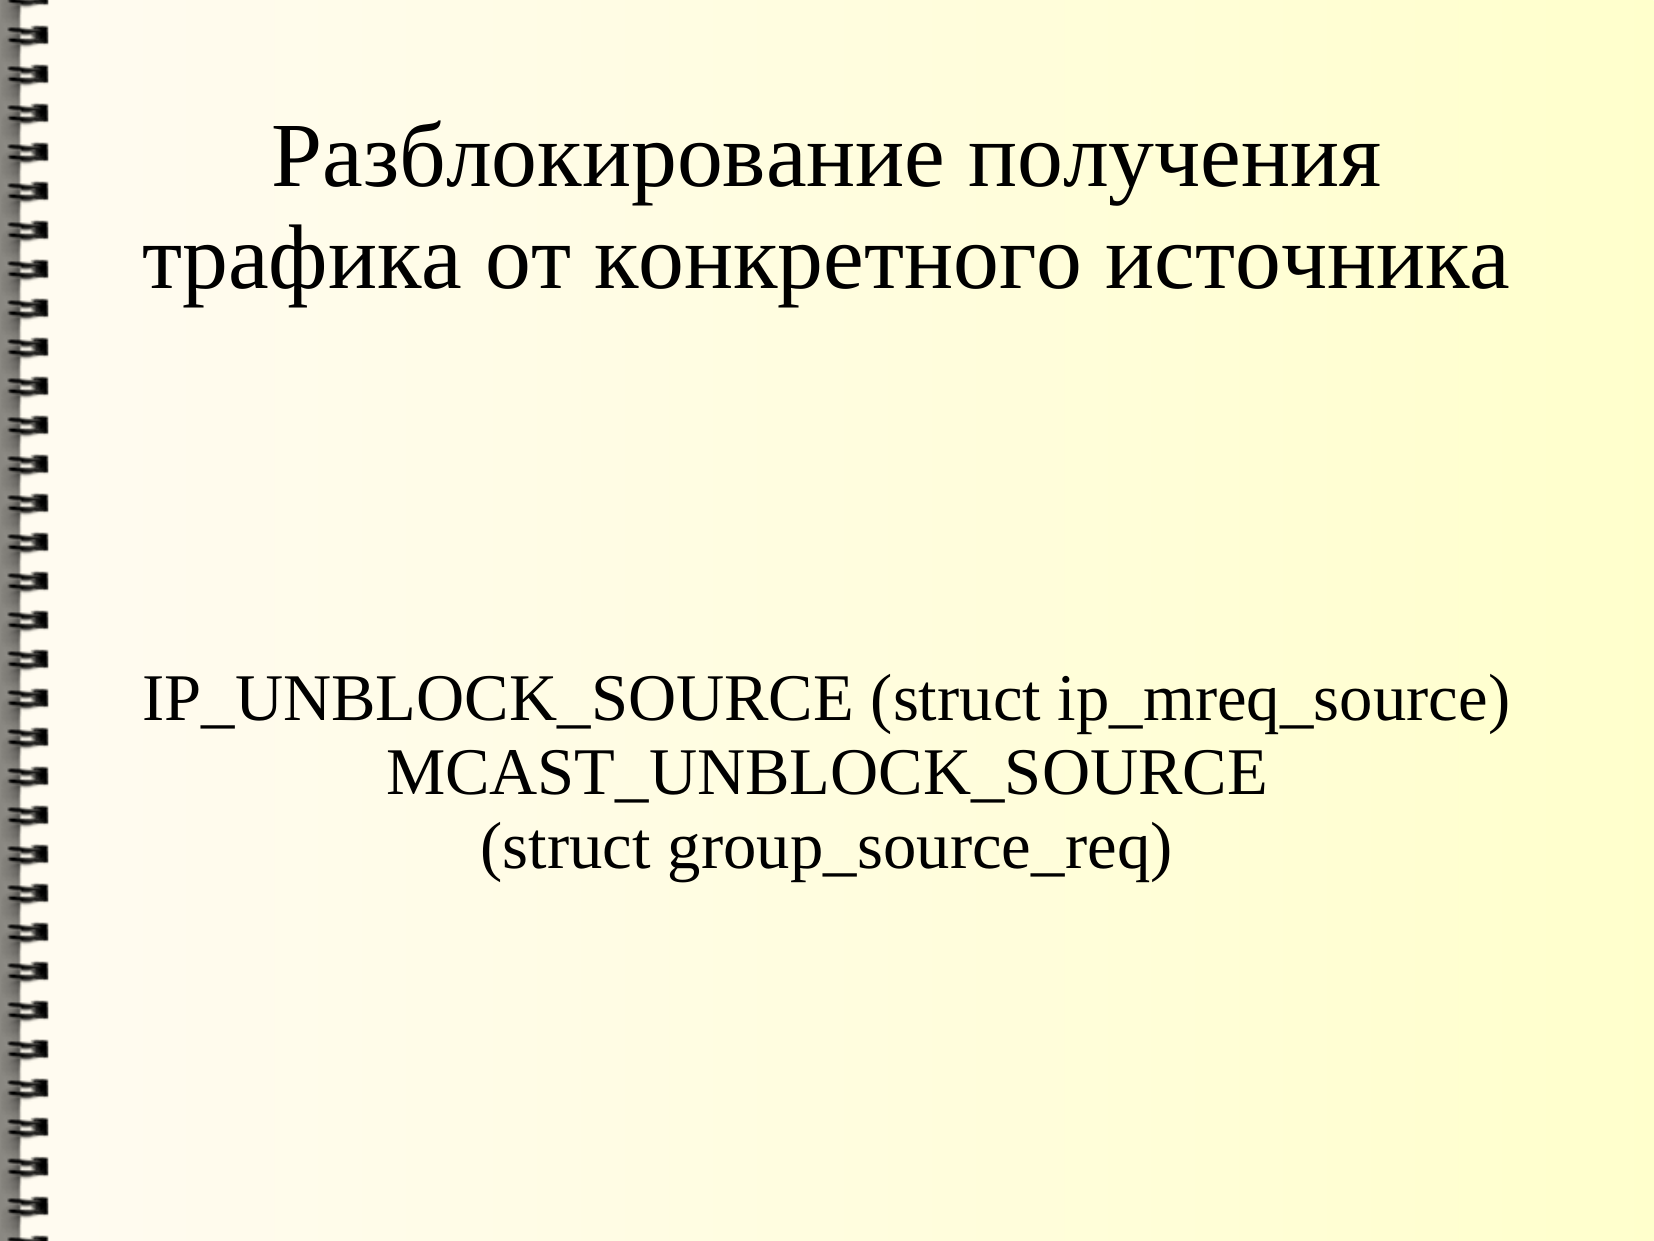

# Разблокирование получения трафика от конкретного источника
IP_UNBLOCK_SOURCE (struct ip_mreq_source)
MCAST_UNBLOCK_SOURCE
(struct group_source_req)